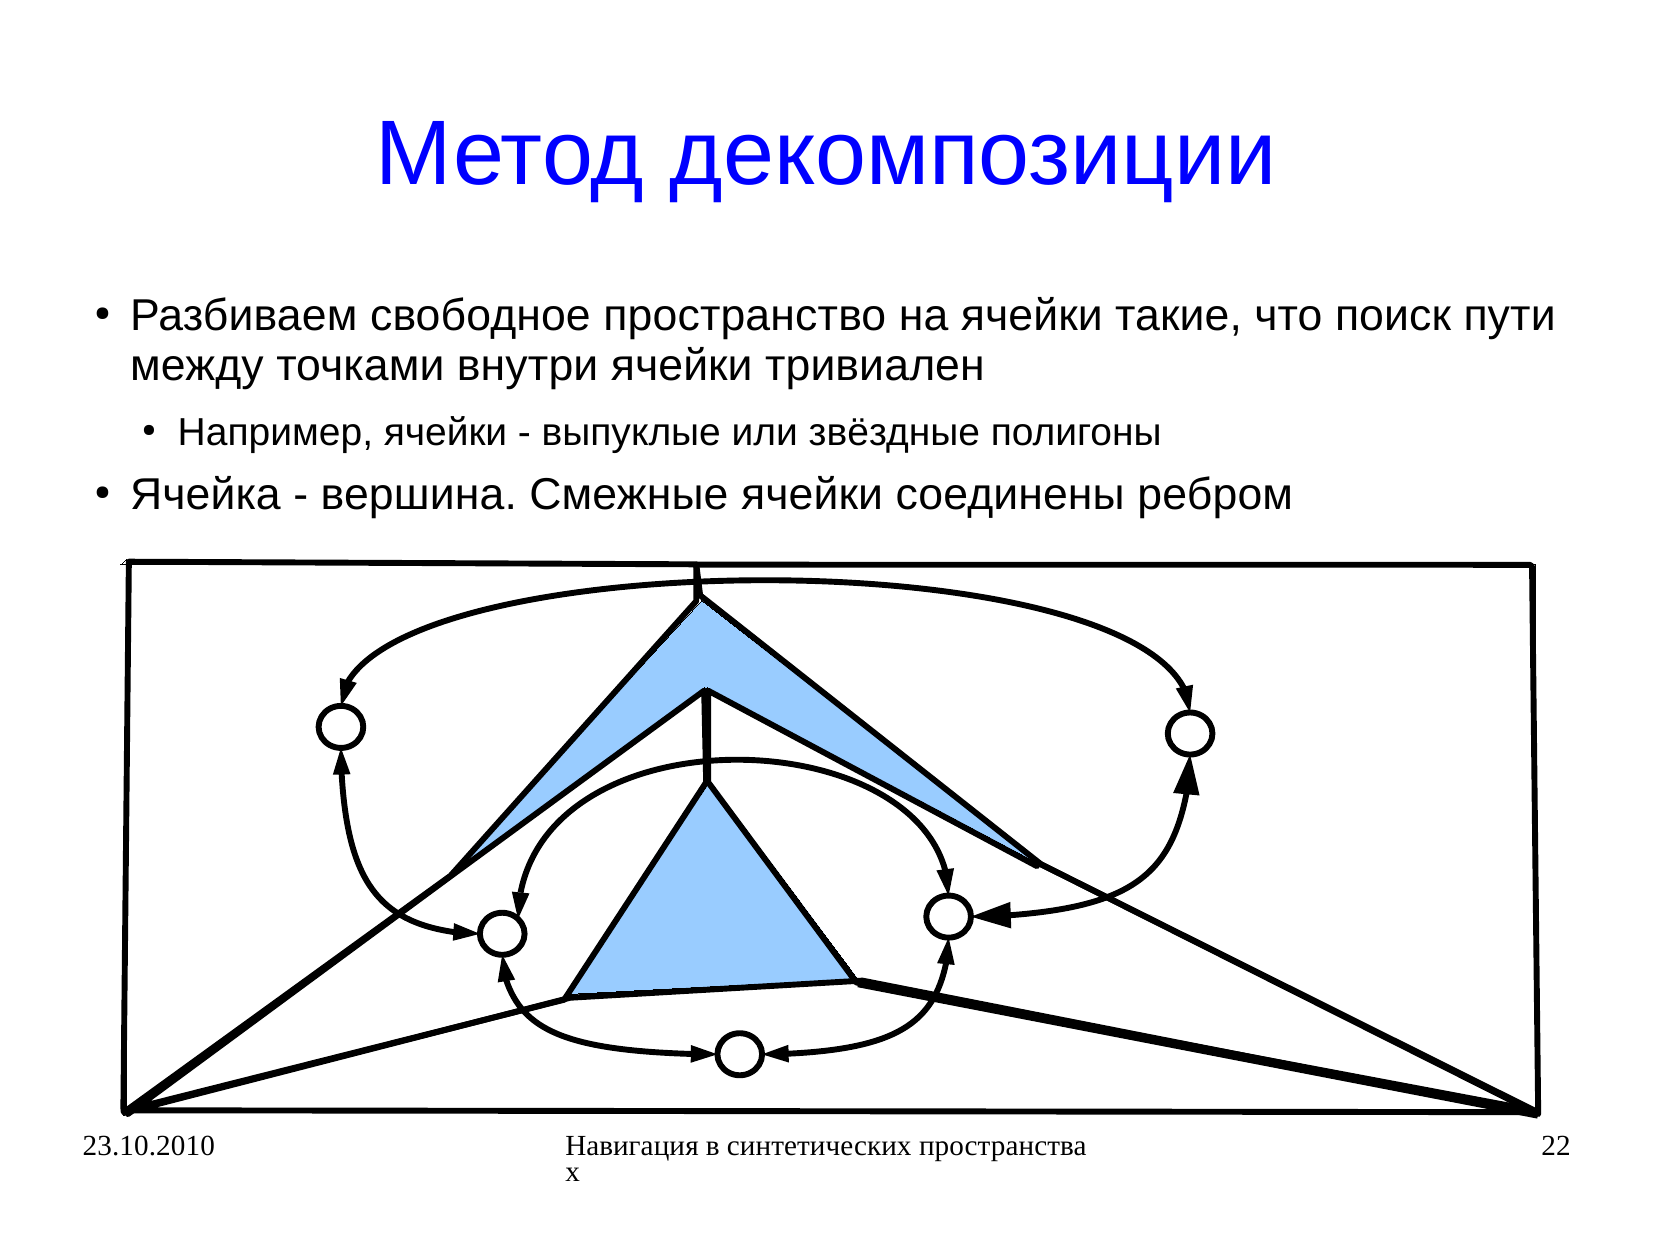

# Метод декомпозиции
Разбиваем свободное пространство на ячейки такие, что поиск пути между точками внутри ячейки тривиален
Например, ячейки - выпуклые или звёздные полигоны
Ячейка - вершина. Смежные ячейки соединены ребром
23.10.2010
Навигация в синтетических пространствах
22